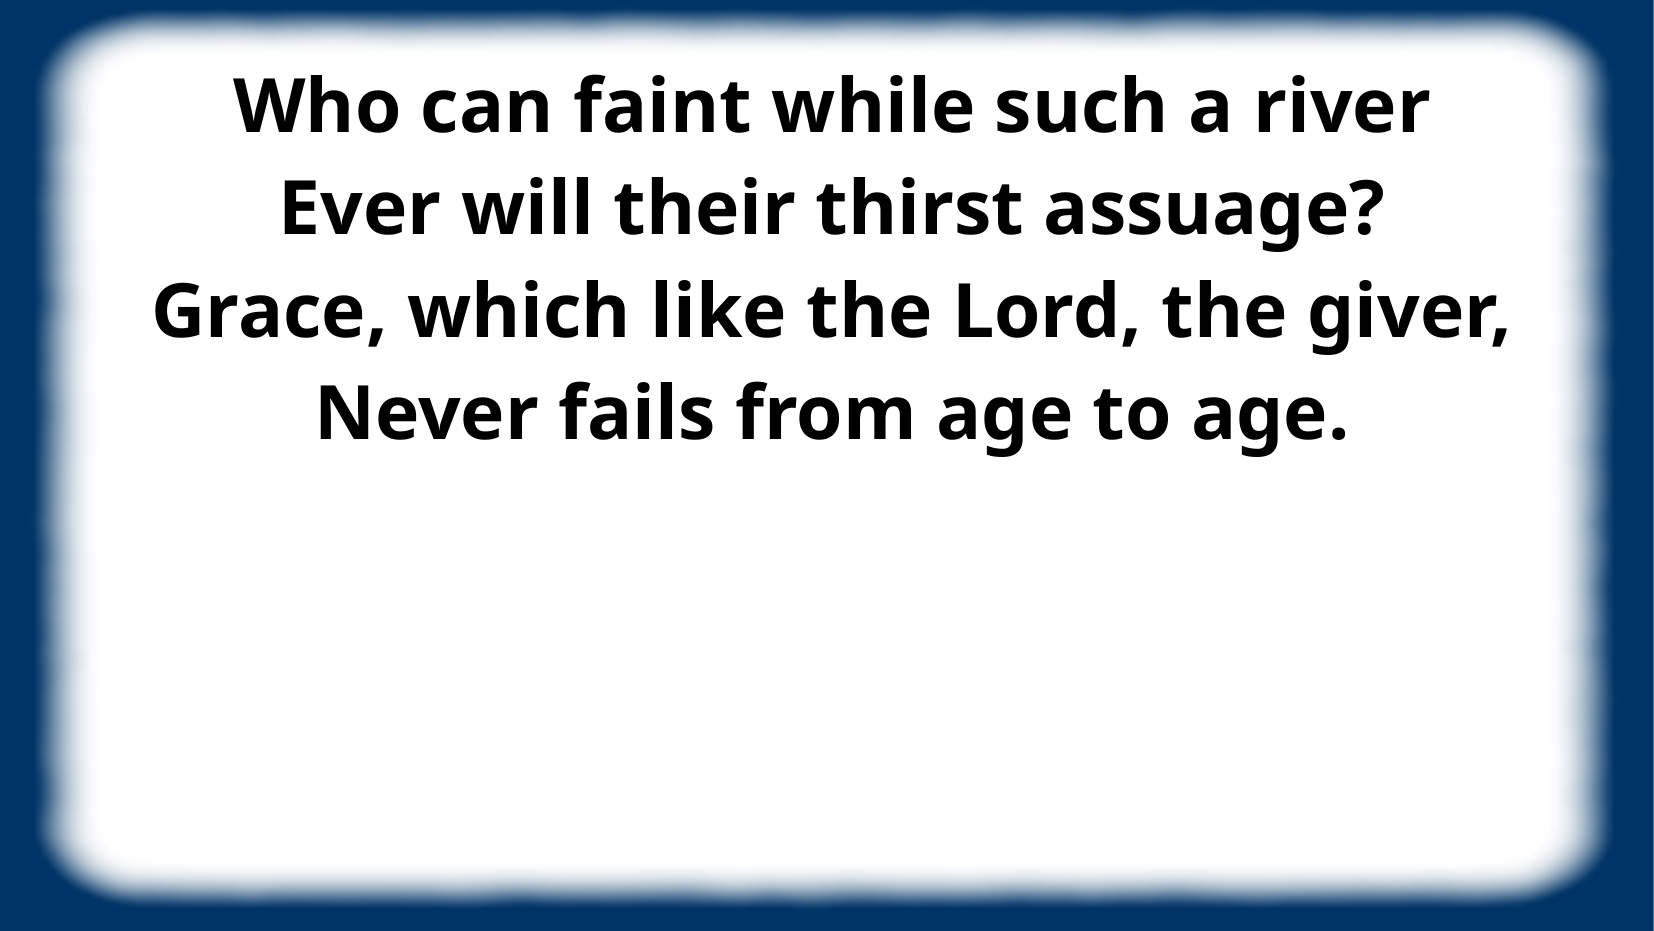

Who can faint while such a river
Ever will their thirst assuage?
Grace, which like the Lord, the giver,
Never fails from age to age.